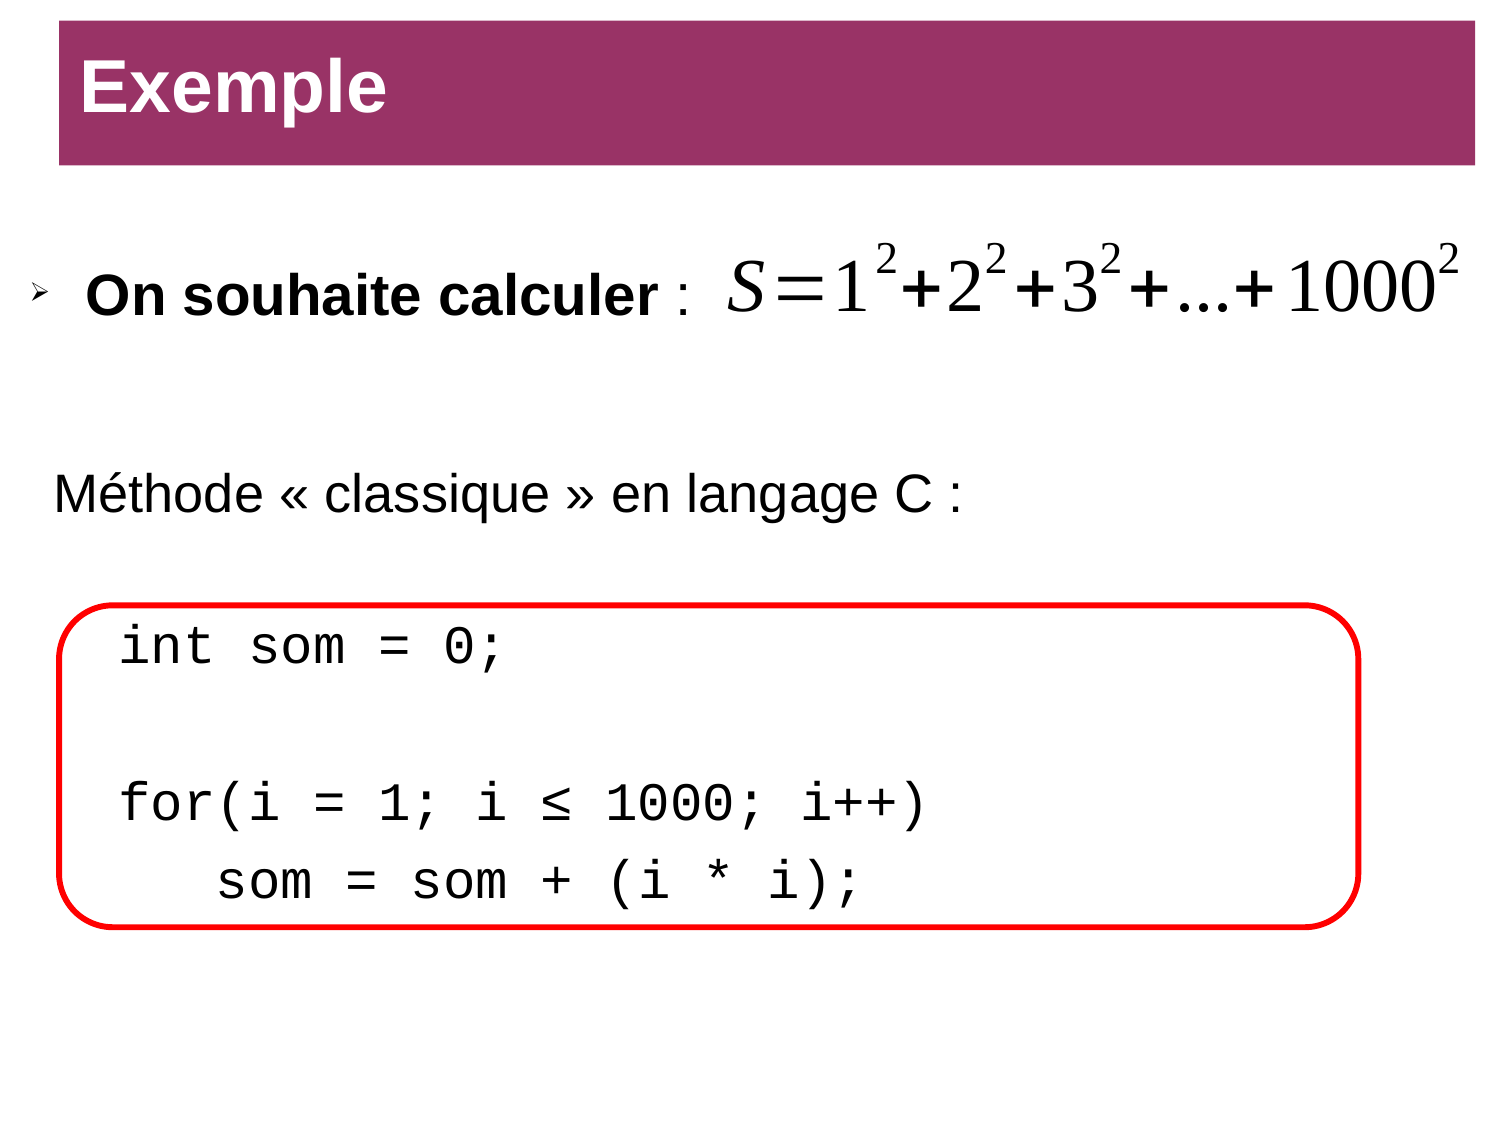

# Exemple
On souhaite calculer :
Méthode « classique » en langage C :
 int som = 0;
 for(i = 1; i ≤ 1000; i++)
 som = som + (i * i);